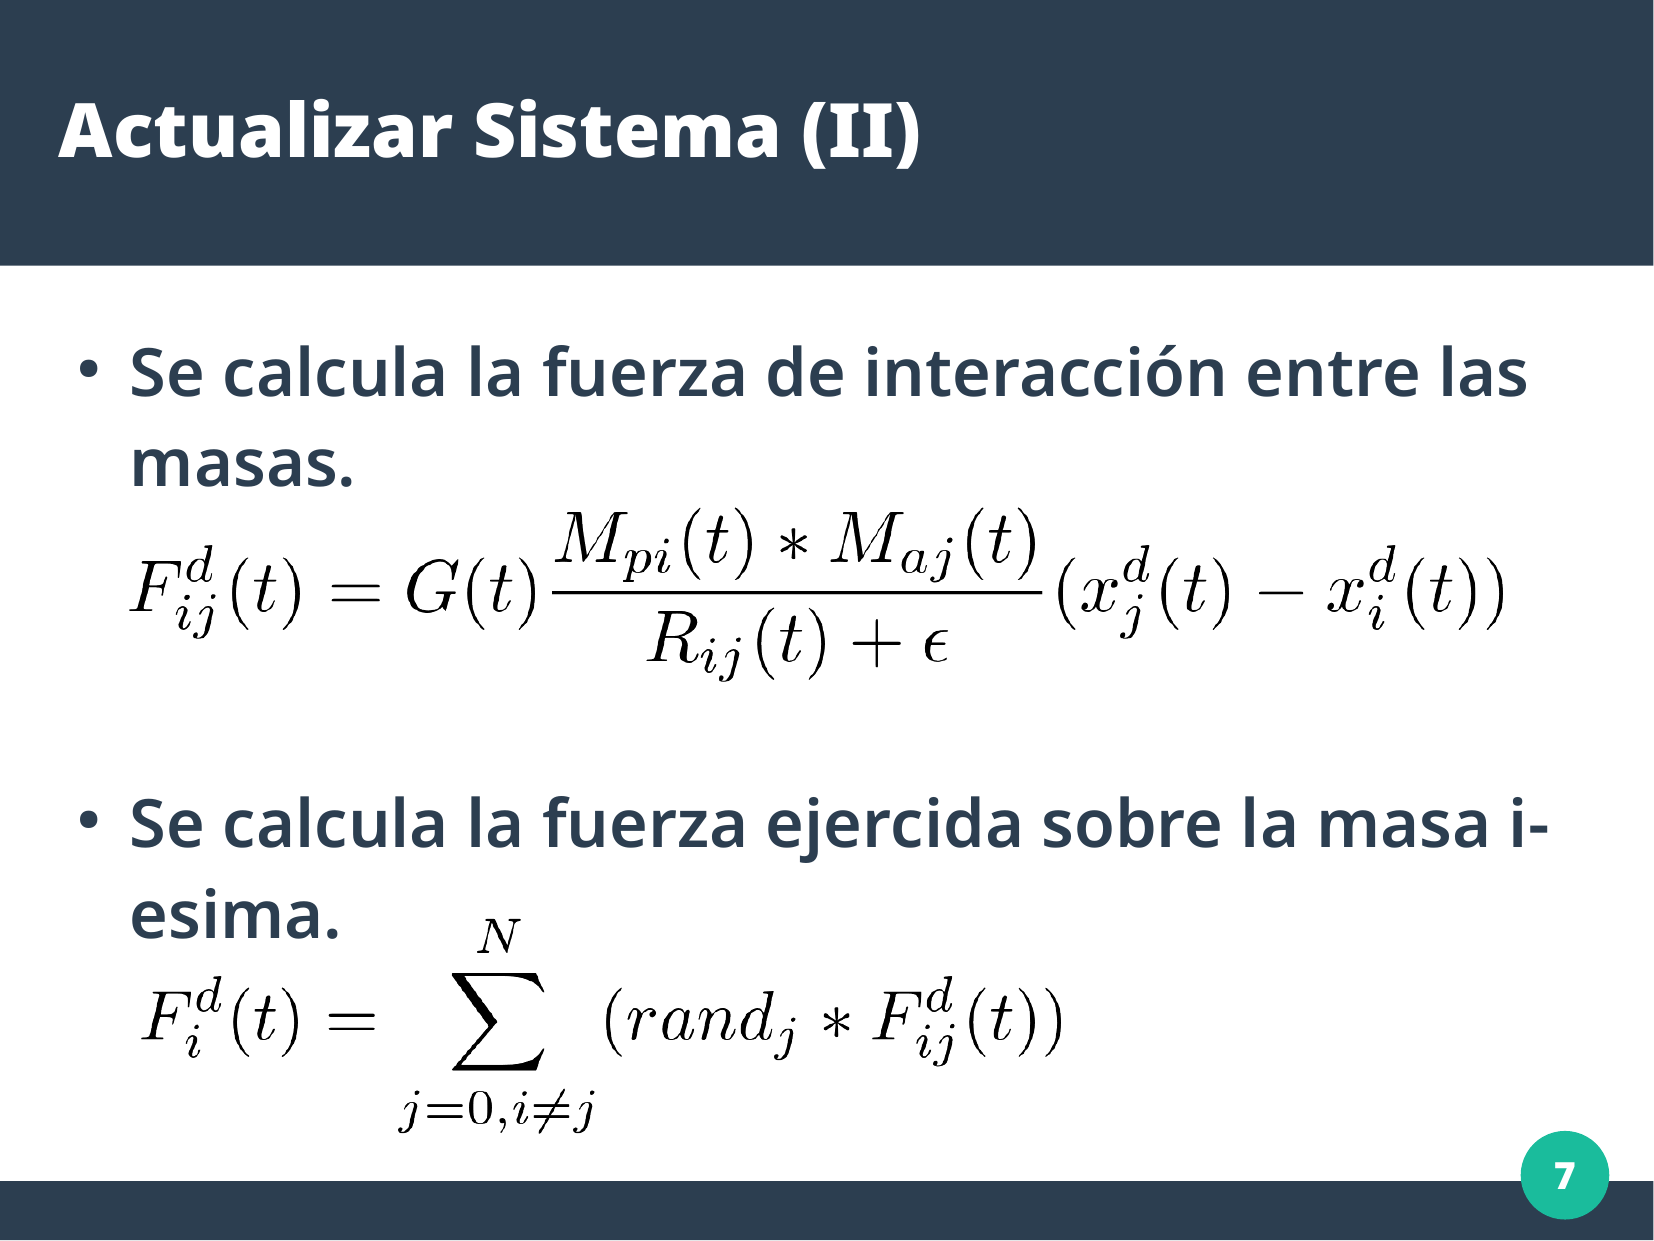

# Actualizar Sistema (II)
Se calcula la fuerza de interacción entre las masas.
Se calcula la fuerza ejercida sobre la masa i-esima.
7